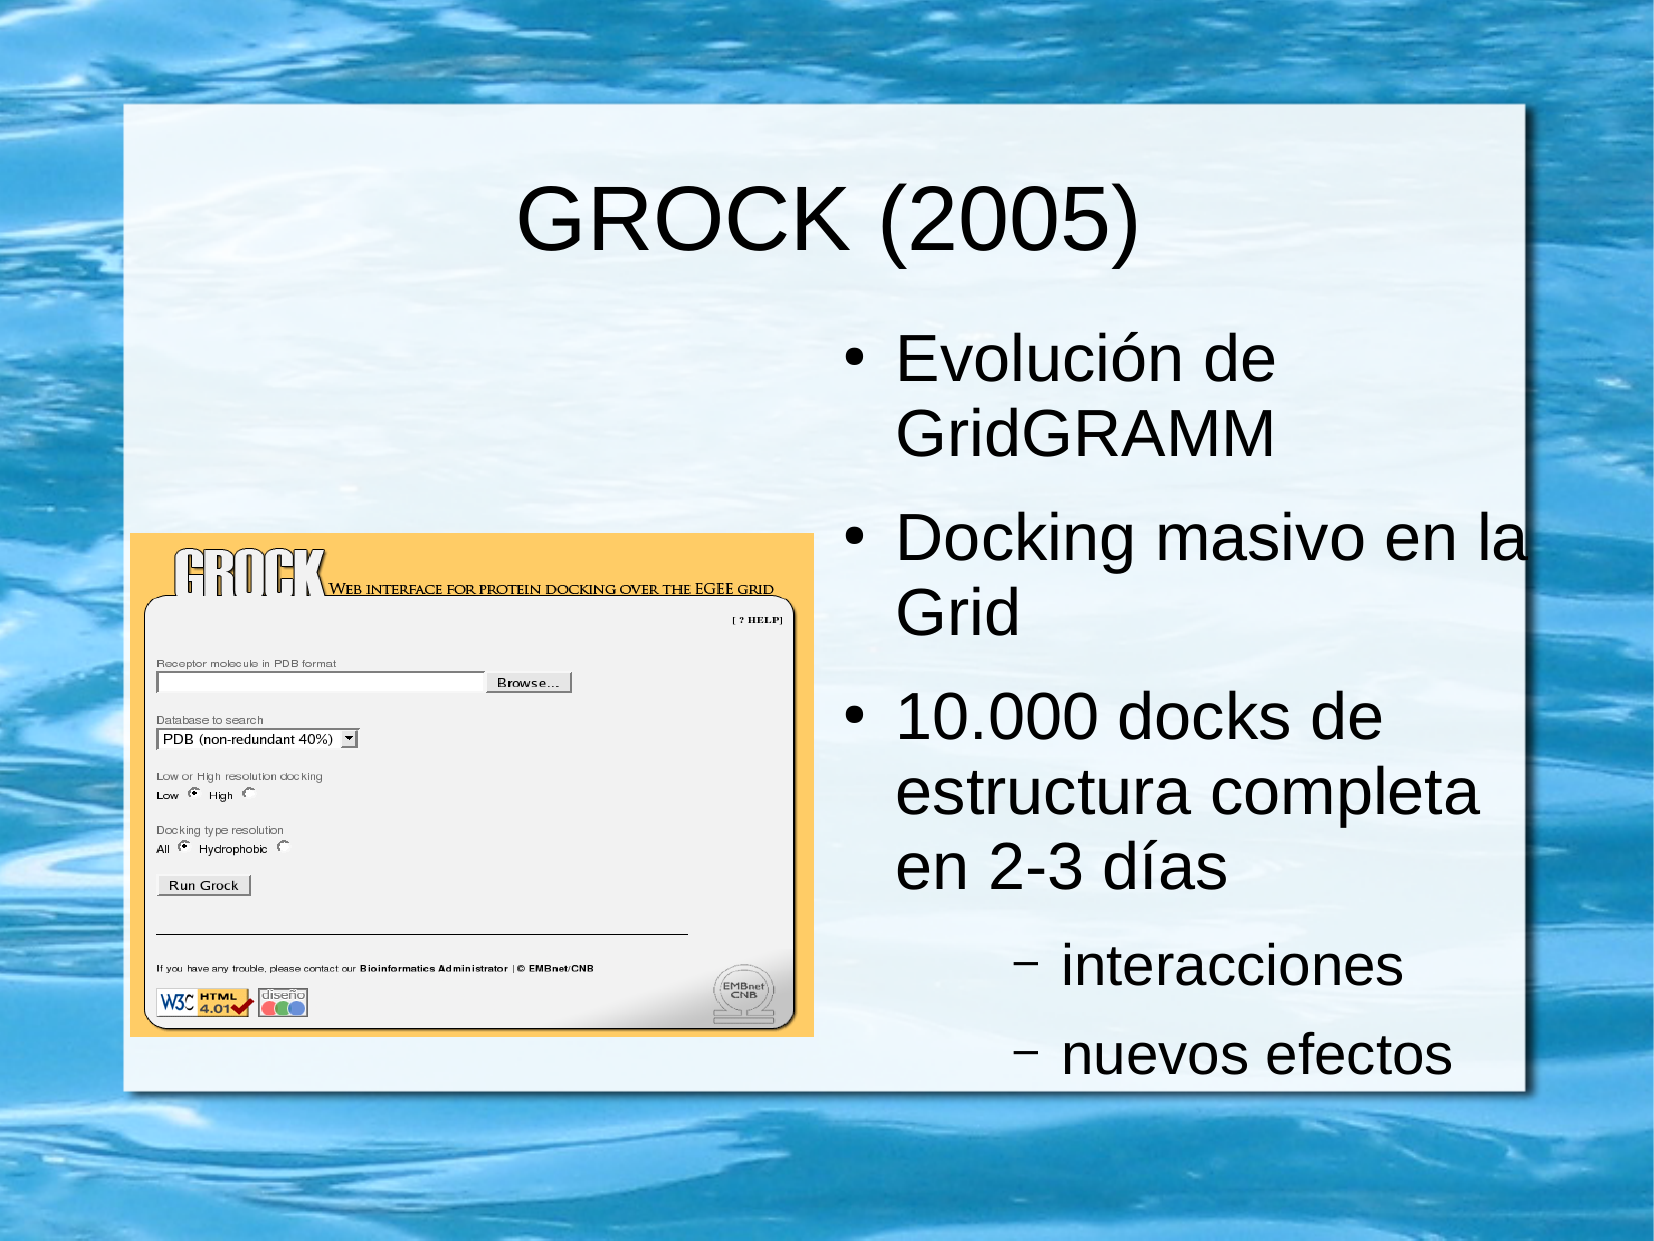

# GROCK (2005)
Evolución de GridGRAMM
Docking masivo en la Grid
10.000 docks de estructura completa en 2-3 días
interacciones
nuevos efectos